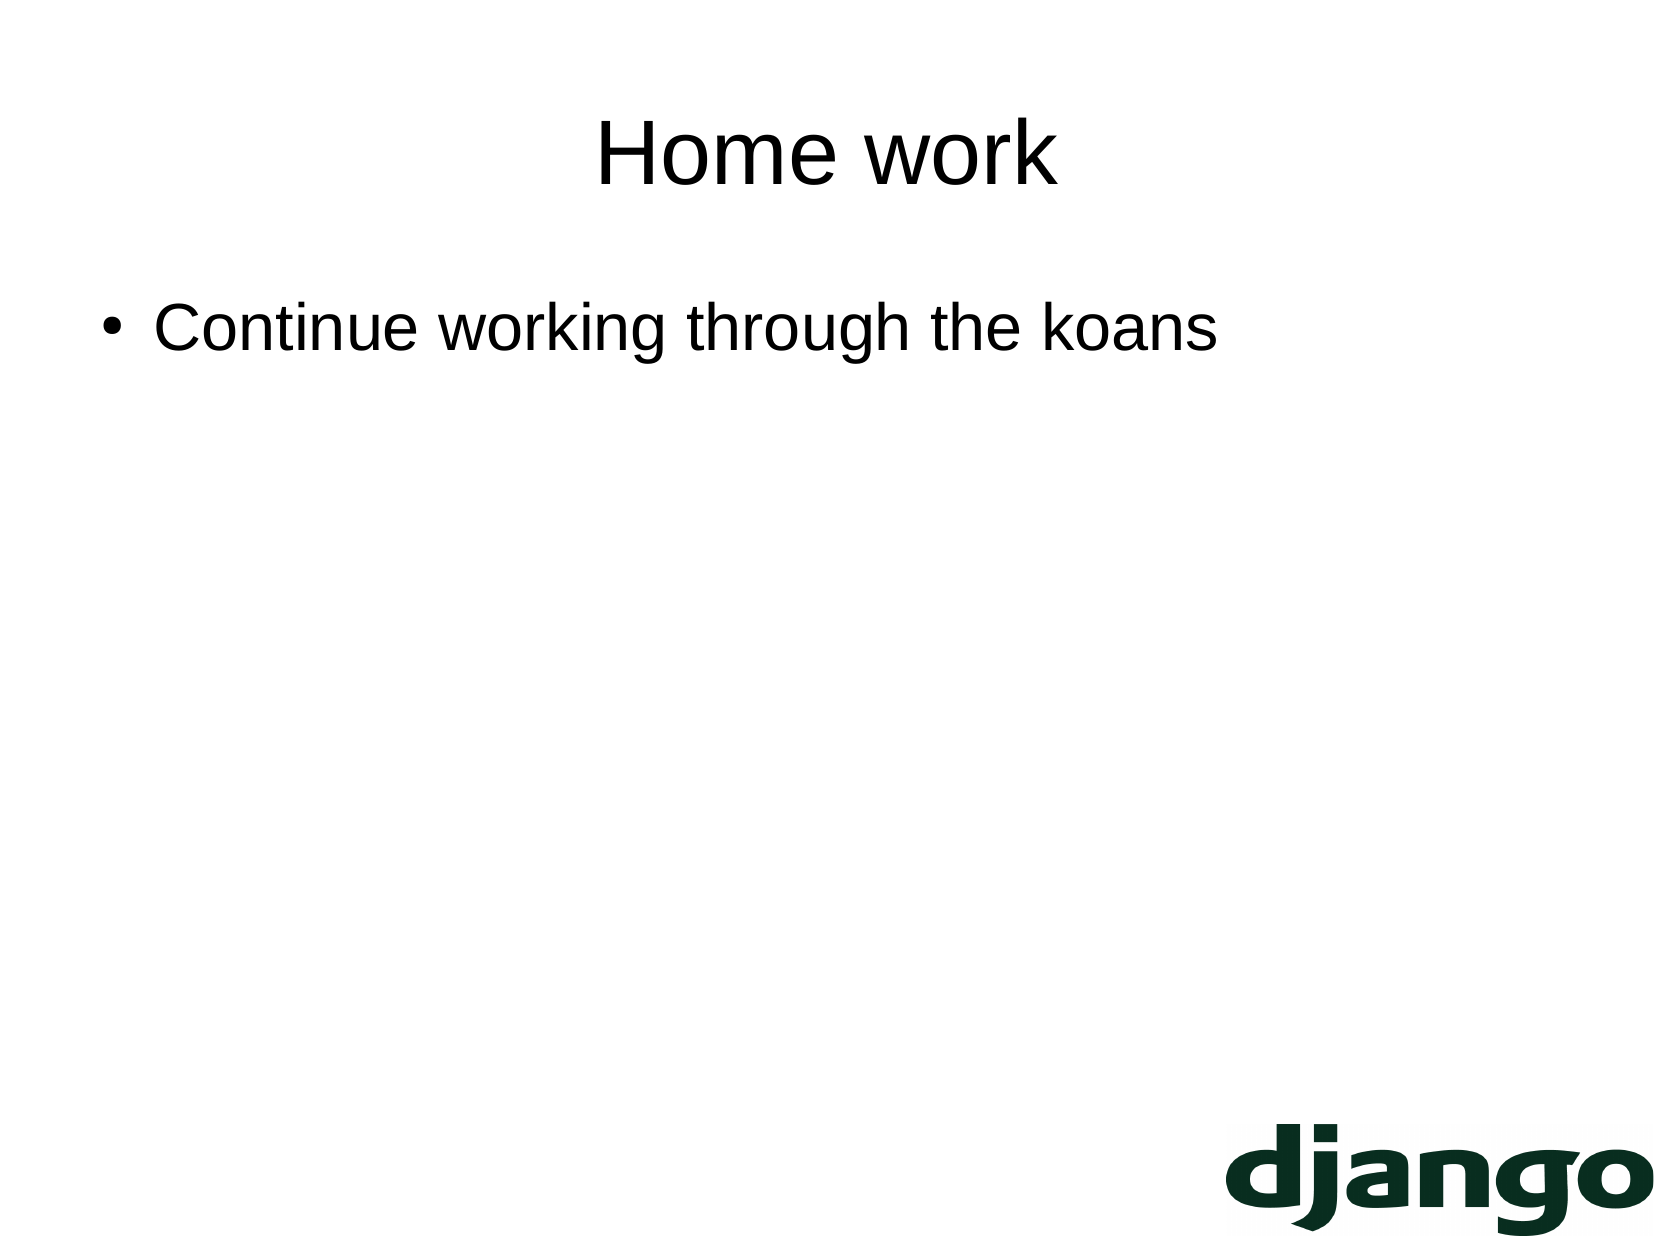

# Home work
Continue working through the koans